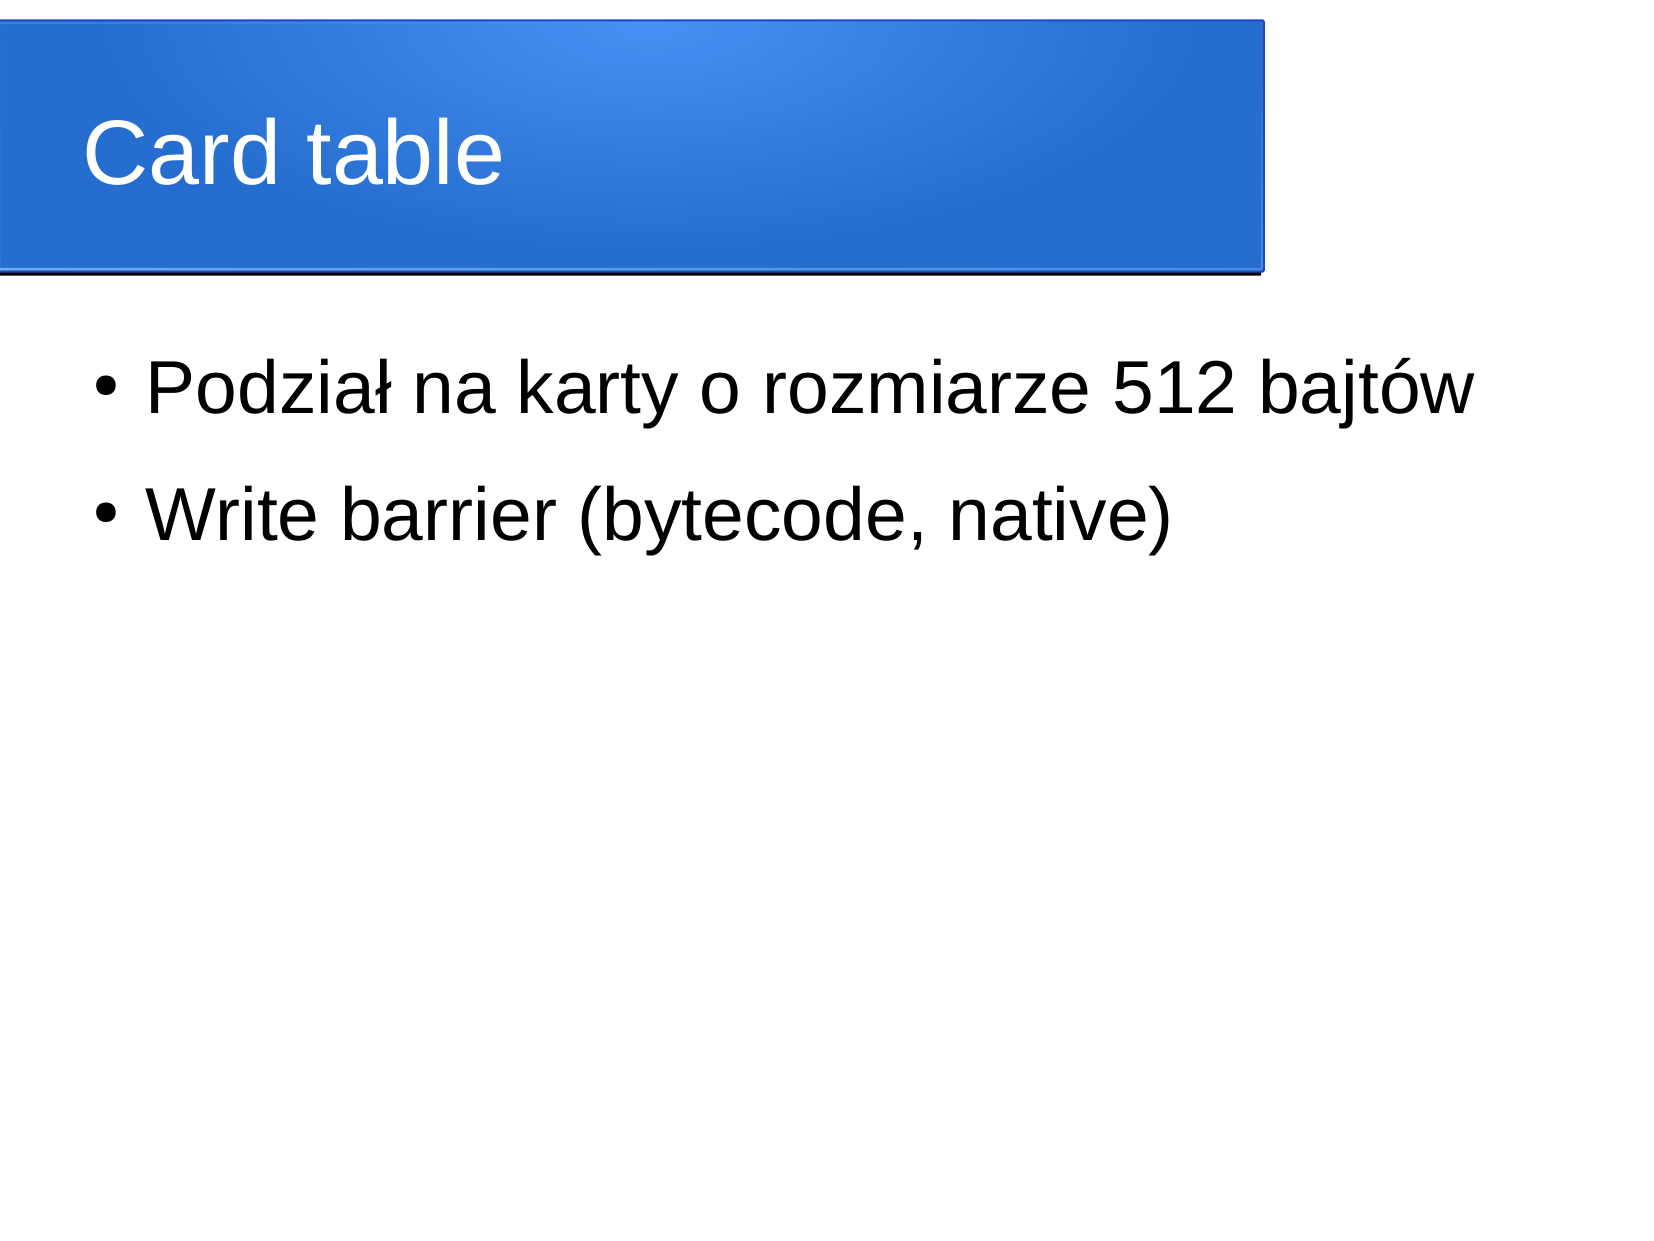

# Card table
Podział na karty o rozmiarze 512 bajtów
Write barrier (bytecode, native)